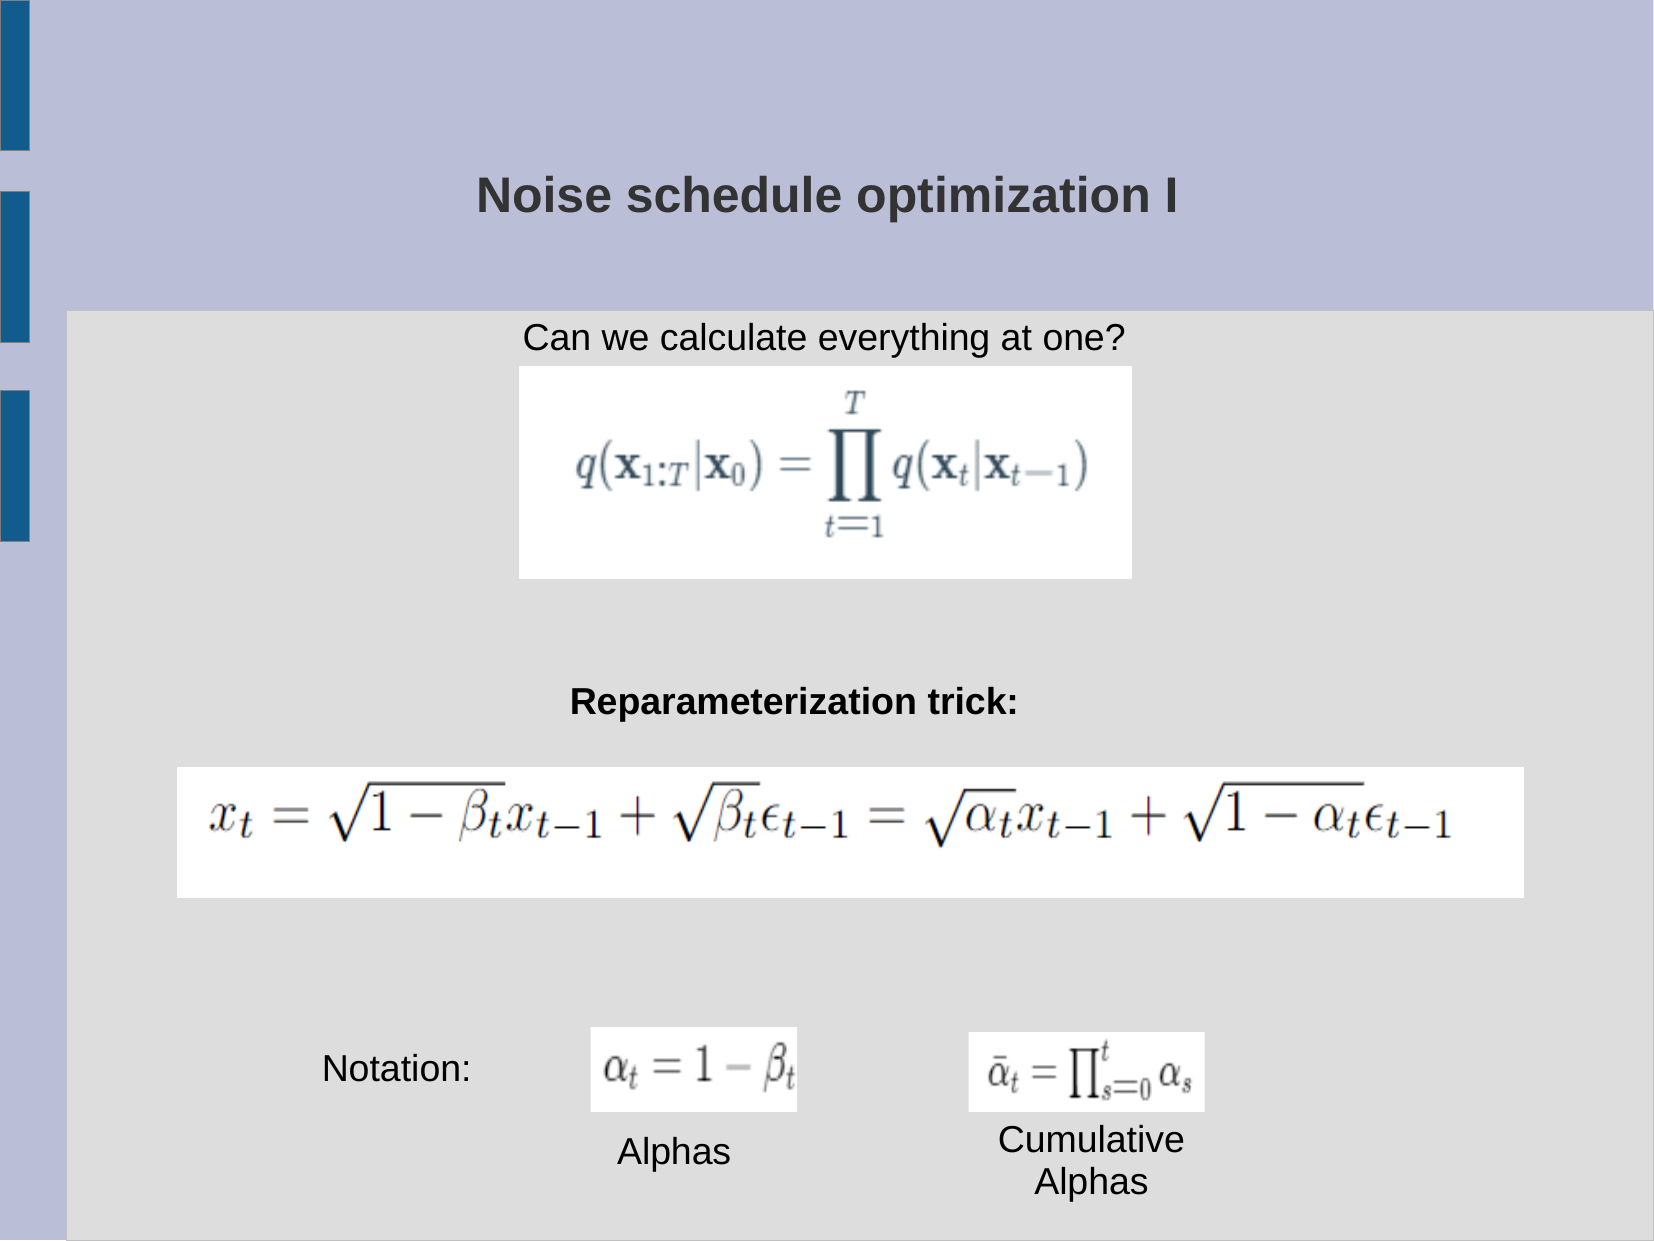

# Noise schedule optimization I
Can we calculate everything at one?
Reparameterization trick:
Notation:
Cumulative Alphas
Alphas